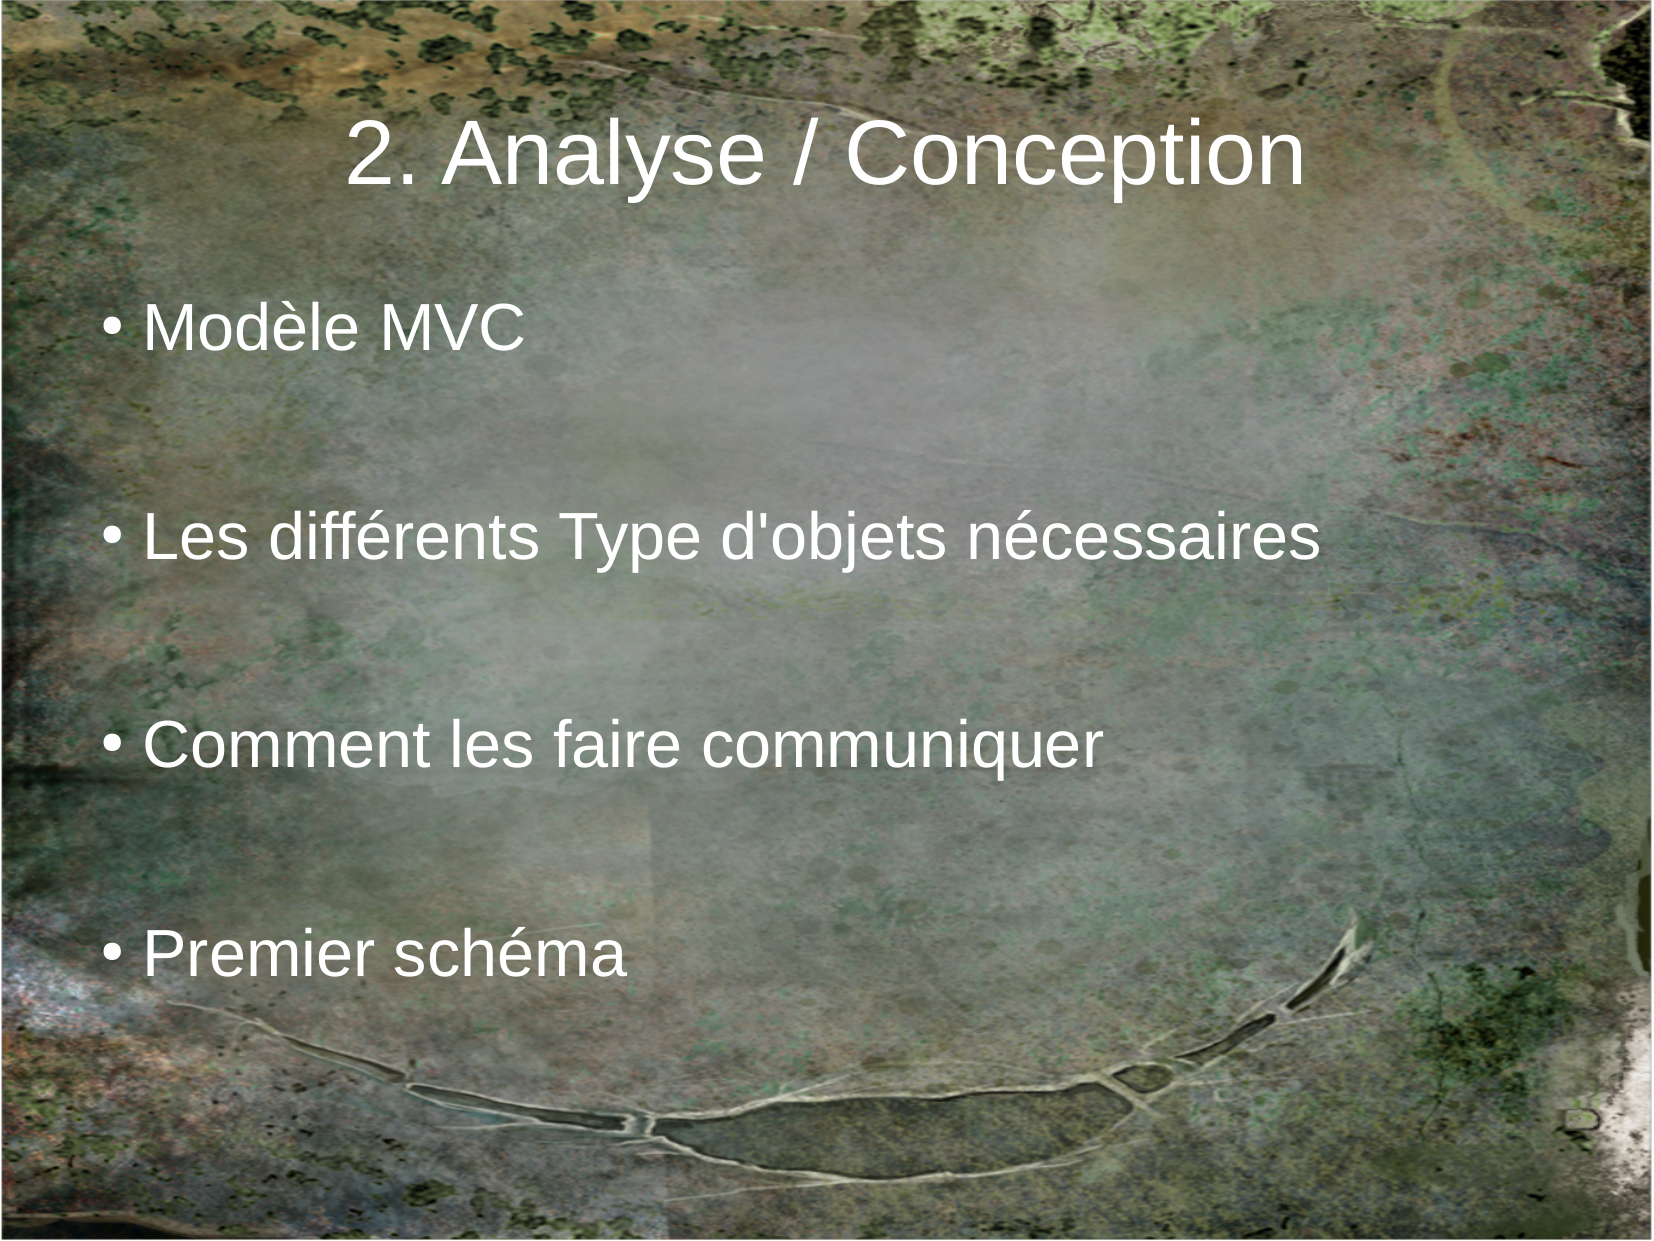

# 2. Analyse / Conception
 Modèle MVC
 Les différents Type d'objets nécessaires
 Comment les faire communiquer
 Premier schéma